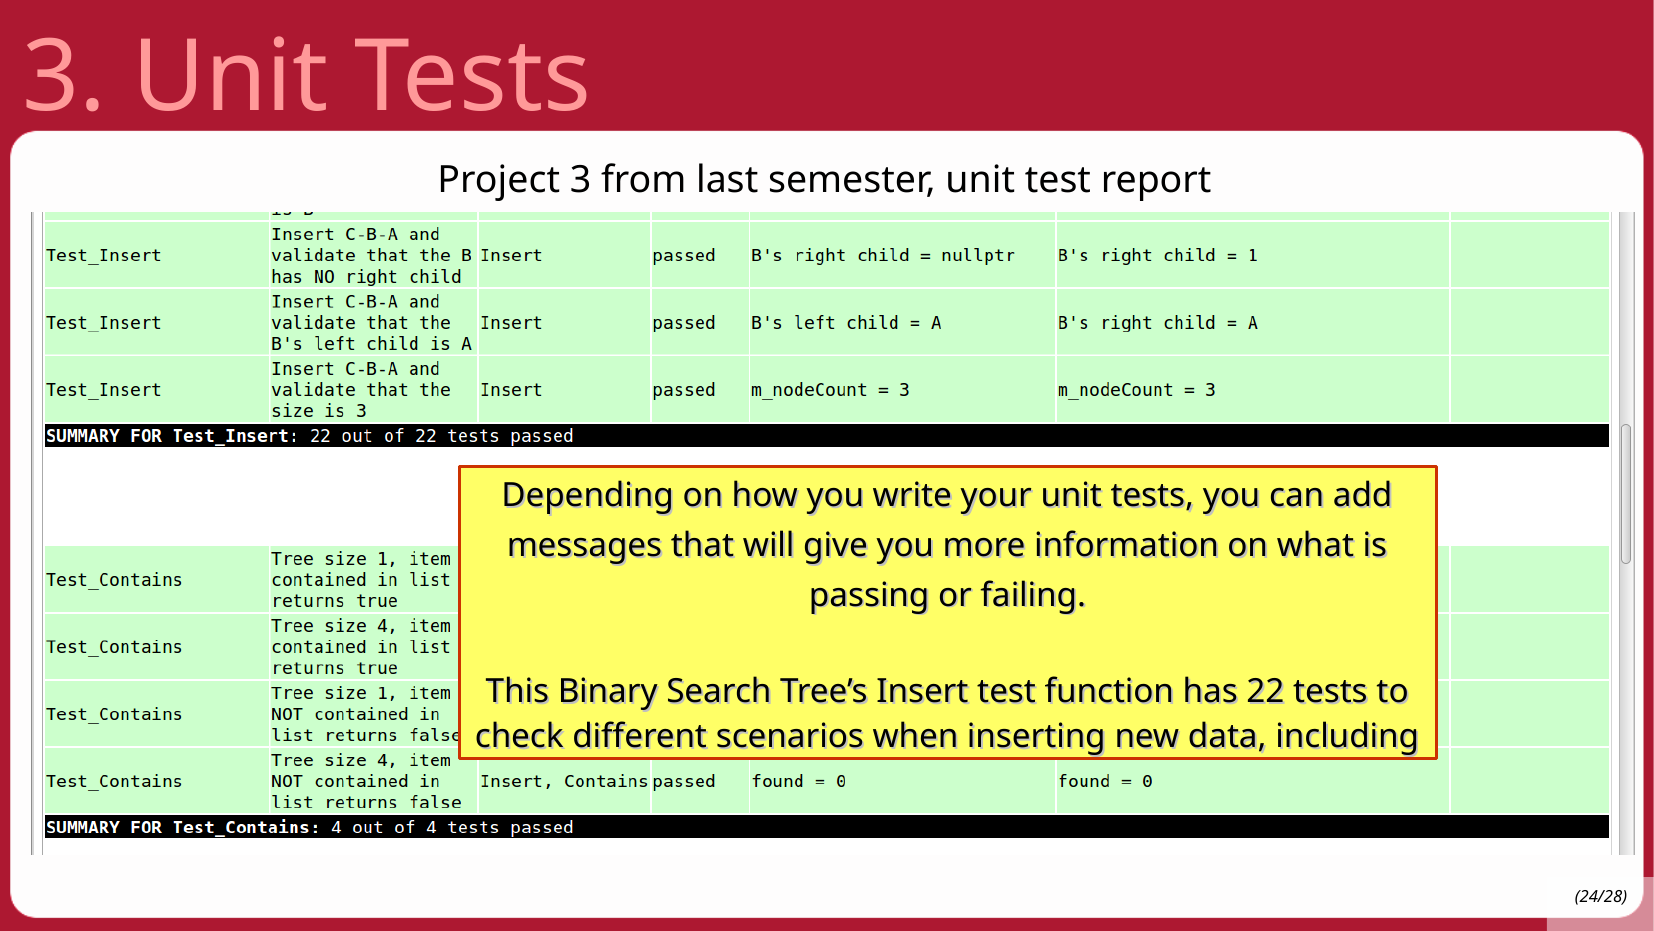

# 3. Unit Tests
Project 3 from last semester, unit test report
Depending on how you write your unit tests, you can add messages that will give you more information on what is passing or failing.
This Binary Search Tree’s Insert test function has 22 tests to check different scenarios when inserting new data, including checking if the size is incremented correctly, and if the node’s children are updated correctly.